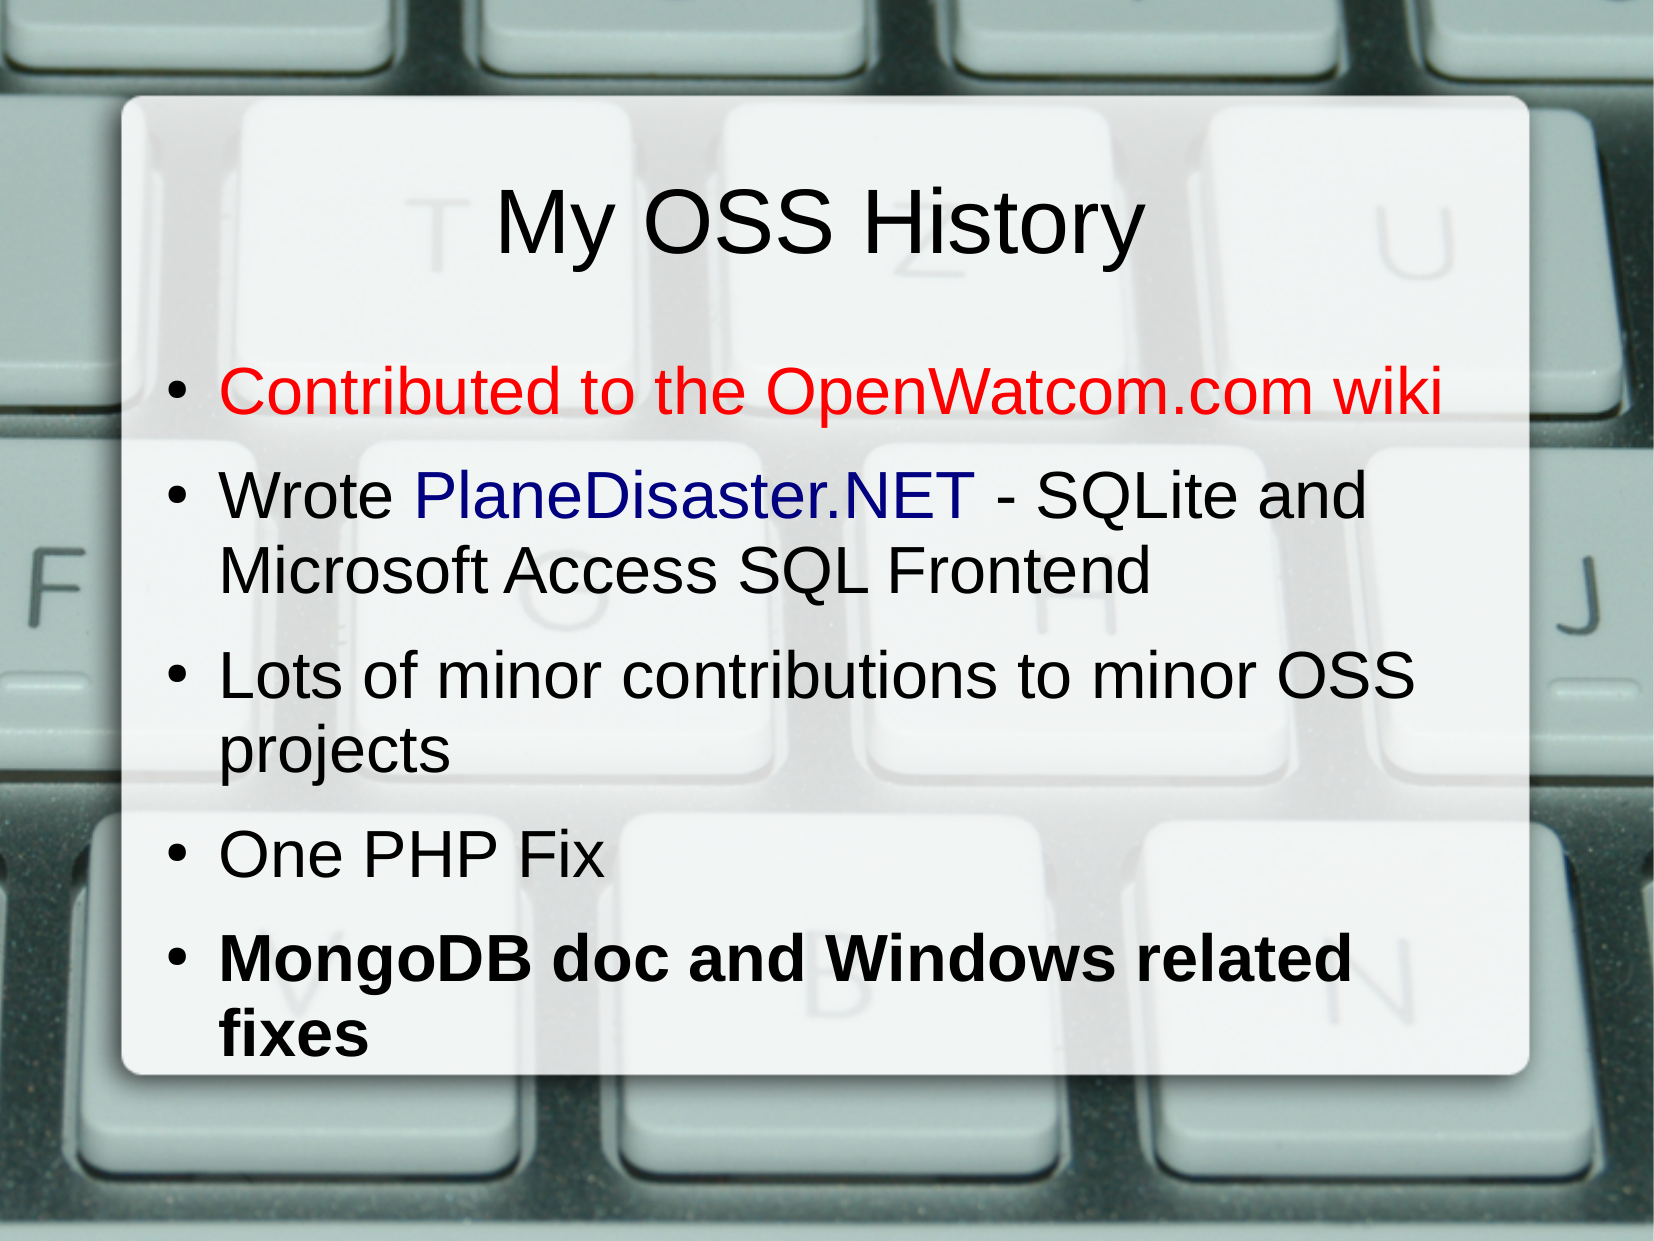

# My OSS History
Contributed to the OpenWatcom.com wiki
Wrote PlaneDisaster.NET - SQLite and Microsoft Access SQL Frontend
Lots of minor contributions to minor OSS projects
One PHP Fix
MongoDB doc and Windows related fixes